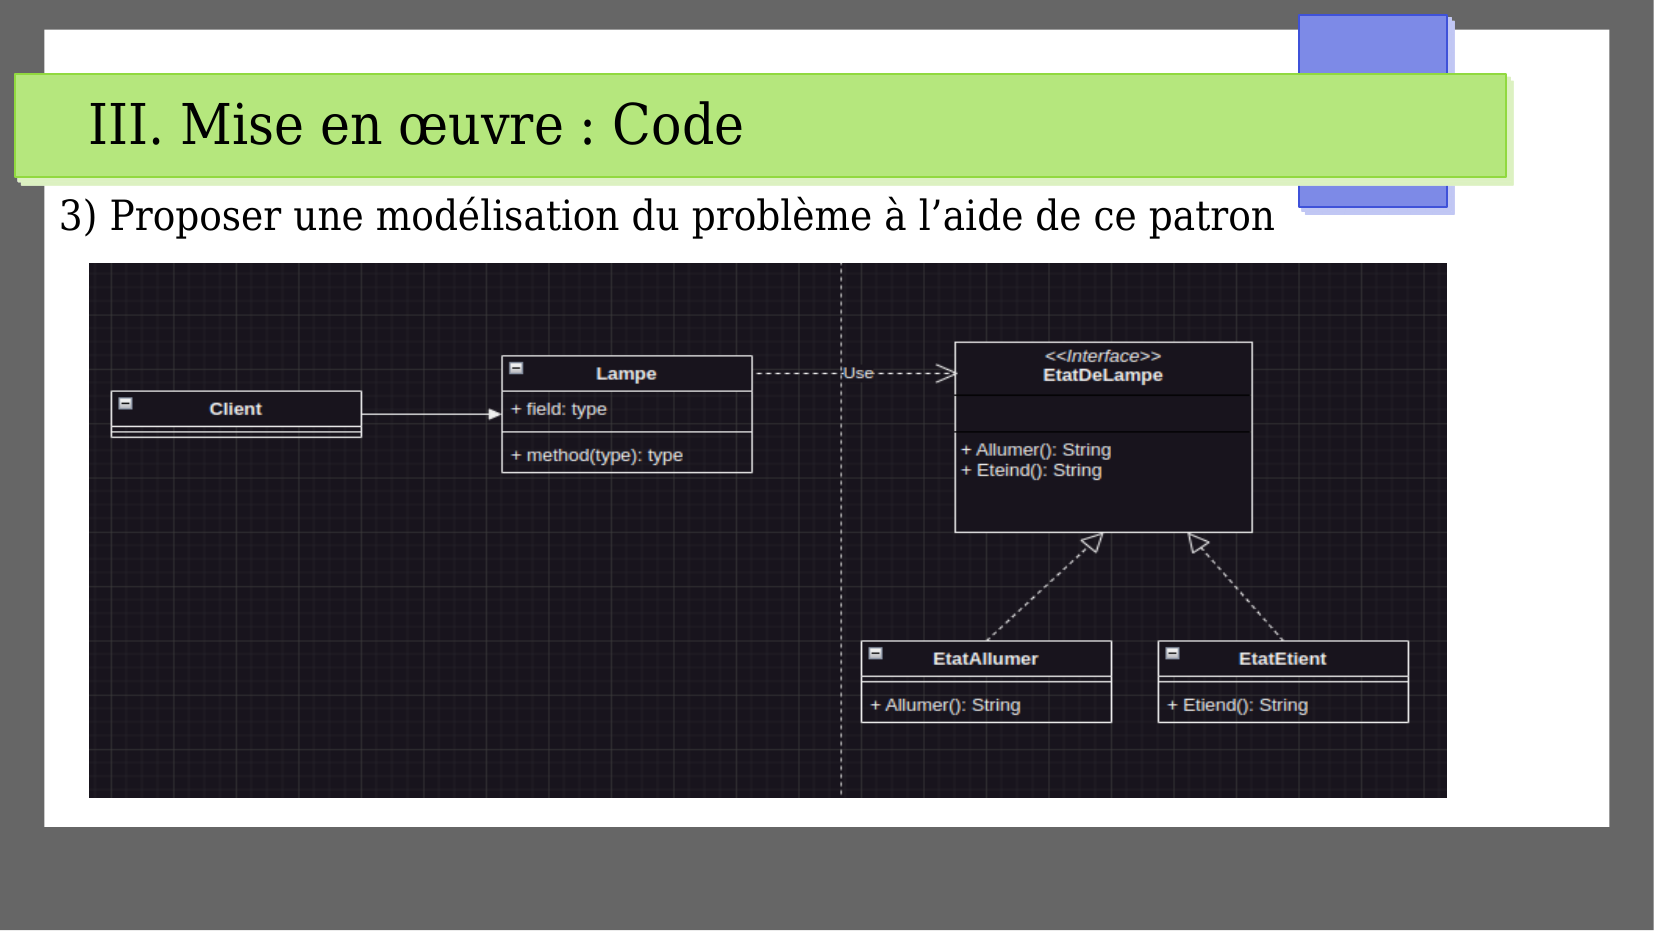

# III. Mise en œuvre : Code
3) Proposer une modélisation du problème à l’aide de ce patron